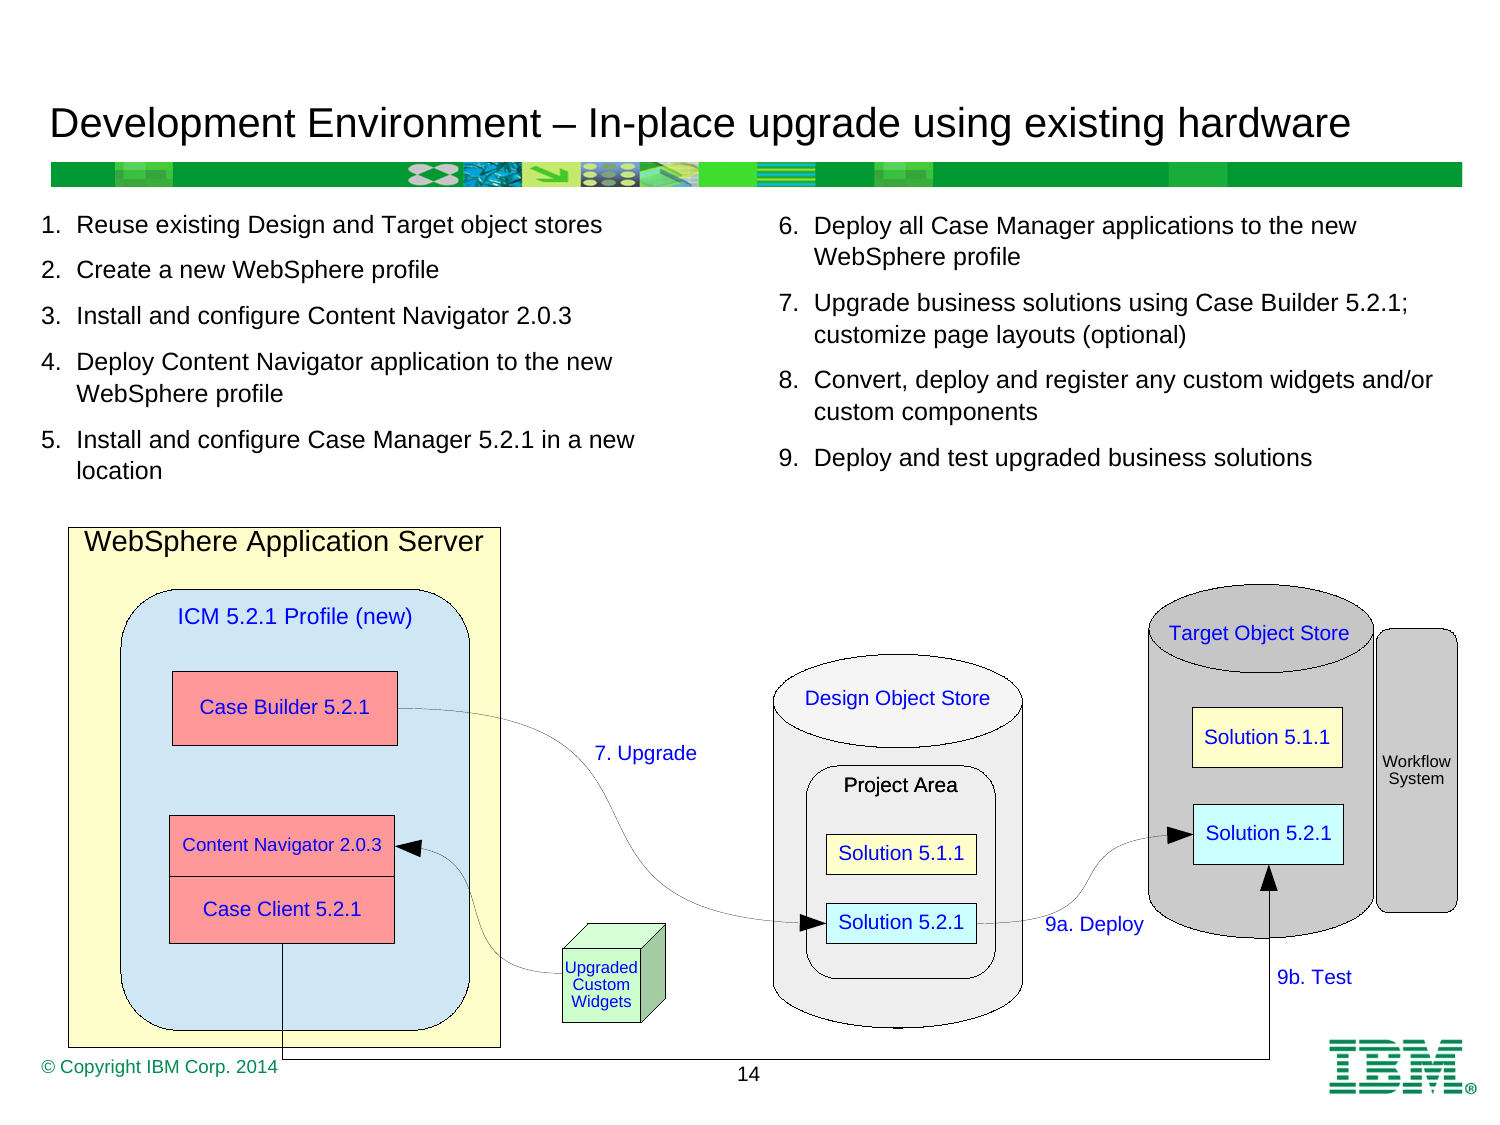

# Development Environment – In-place upgrade using existing hardware
Reuse existing Design and Target object stores
Create a new WebSphere profile
Install and configure Content Navigator 2.0.3
Deploy Content Navigator application to the new WebSphere profile
Install and configure Case Manager 5.2.1 in a new location
Deploy all Case Manager applications to the new WebSphere profile
Upgrade business solutions using Case Builder 5.2.1; customize page layouts (optional)
Convert, deploy and register any custom widgets and/or custom components
Deploy and test upgraded business solutions
WebSphere Application Server
ICM 5.2.1 Profile (new)
Target Object Store
Workflow System
Case Builder 5.2.1
Design Object Store
Solution 5.1.1
7. Upgrade
Project Area
Project Area
Solution 5.2.1
Content Navigator 2.0.3
Solution 5.1.1
Case Client 5.2.1
Solution 5.2.1
9a. Deploy
Upgraded Custom Widgets
9b. Test
14